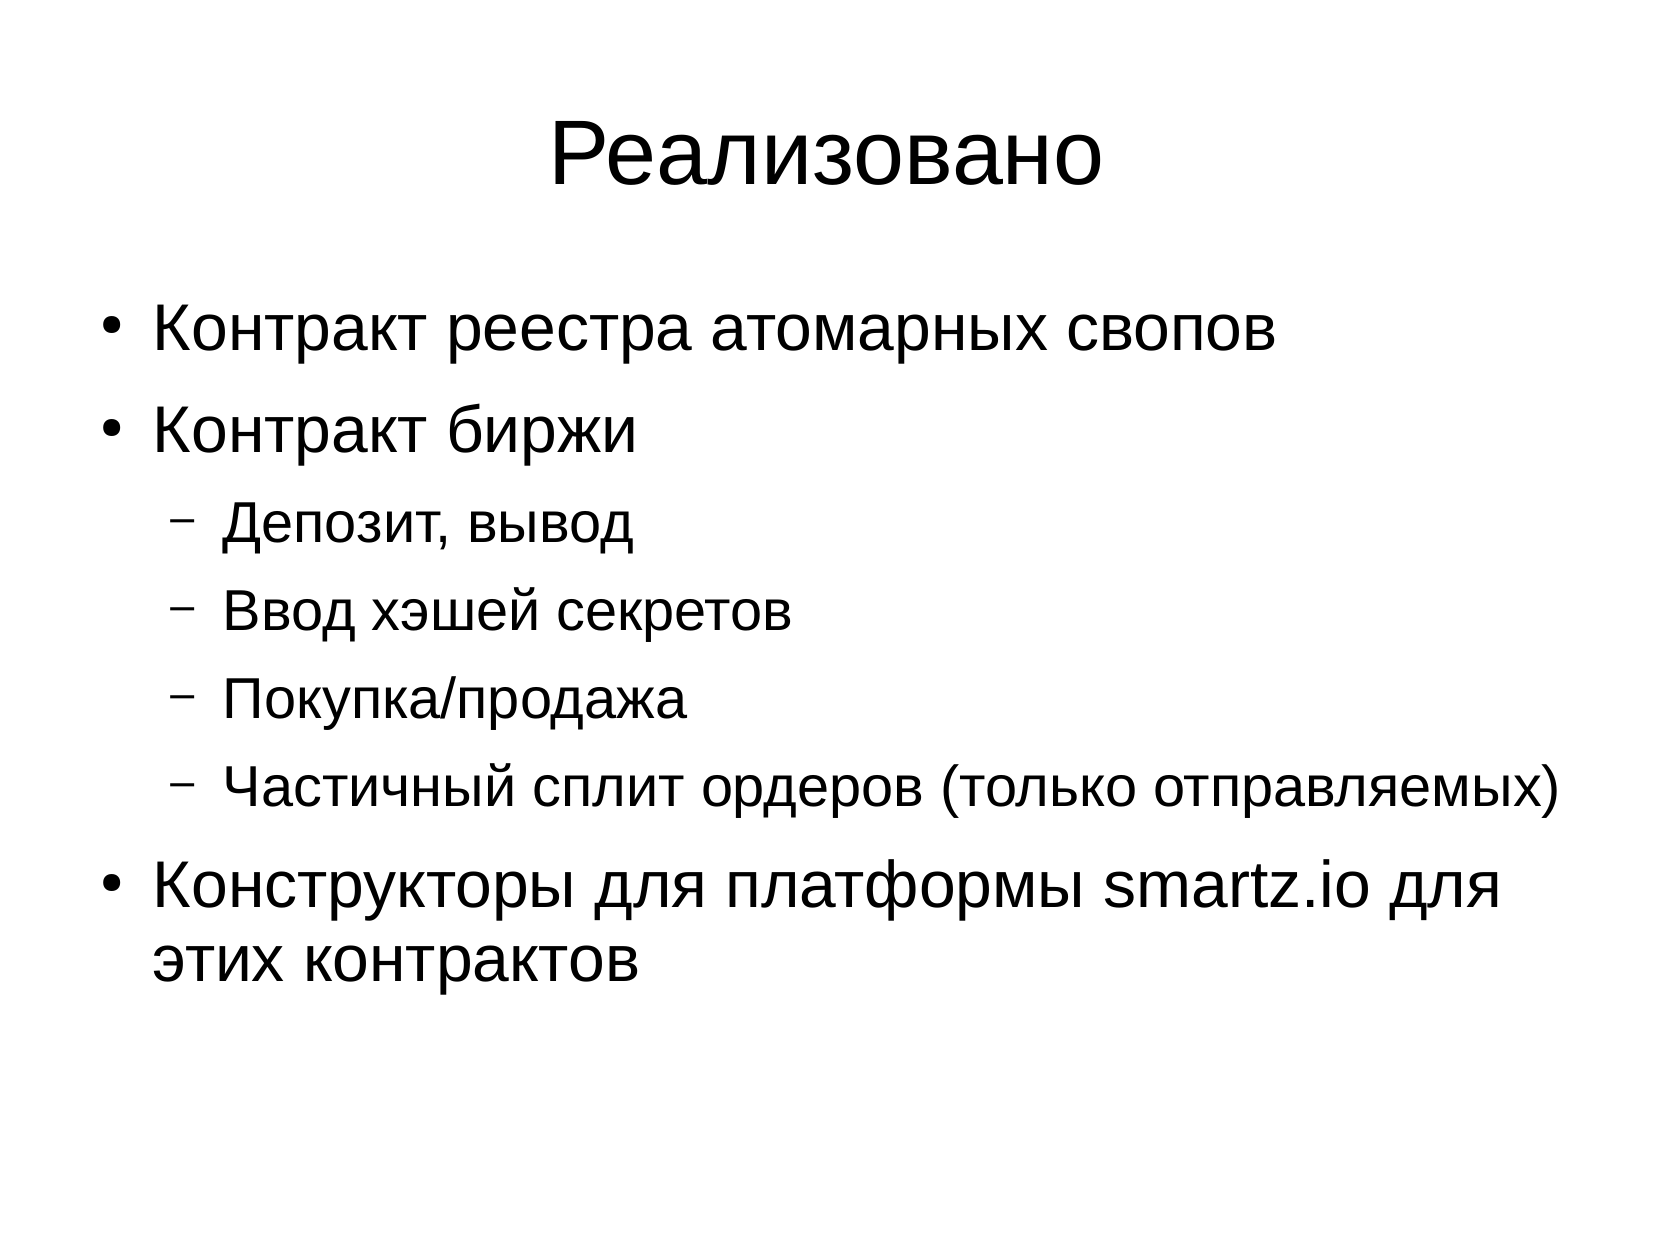

# Реализовано
Контракт реестра атомарных свопов
Контракт биржи
Депозит, вывод
Ввод хэшей секретов
Покупка/продажа
Частичный сплит ордеров (только отправляемых)
Конструкторы для платформы smartz.io для этих контрактов